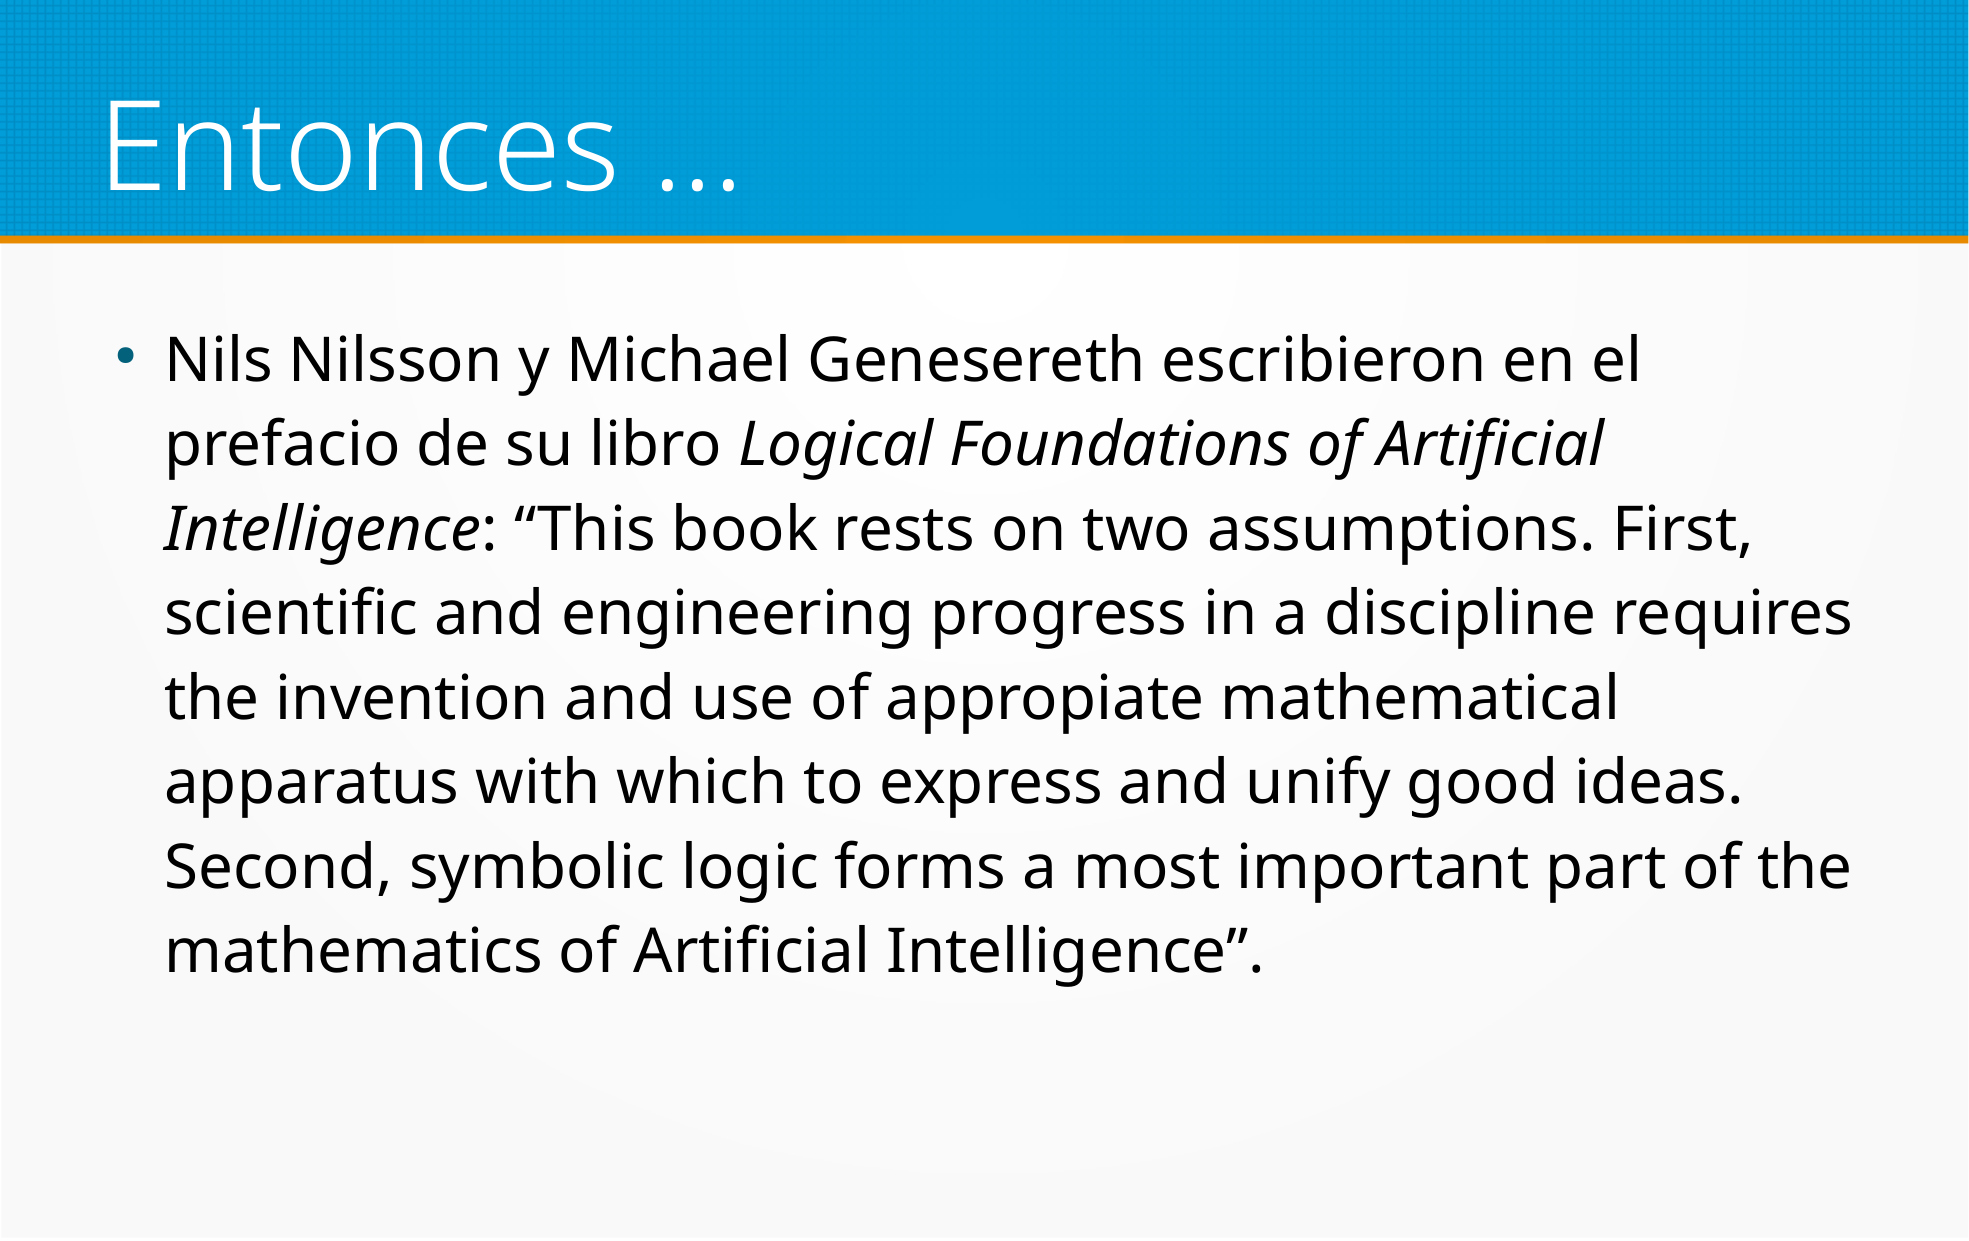

# Entonces ...
Nils Nilsson y Michael Genesereth escribieron en el prefacio de su libro Logical Foundations of Artificial Intelligence: “This book rests on two assumptions. First, scientific and engineering progress in a discipline requires the invention and use of appropiate mathematical apparatus with which to express and unify good ideas. Second, symbolic logic forms a most important part of the mathematics of Artificial Intelligence”.